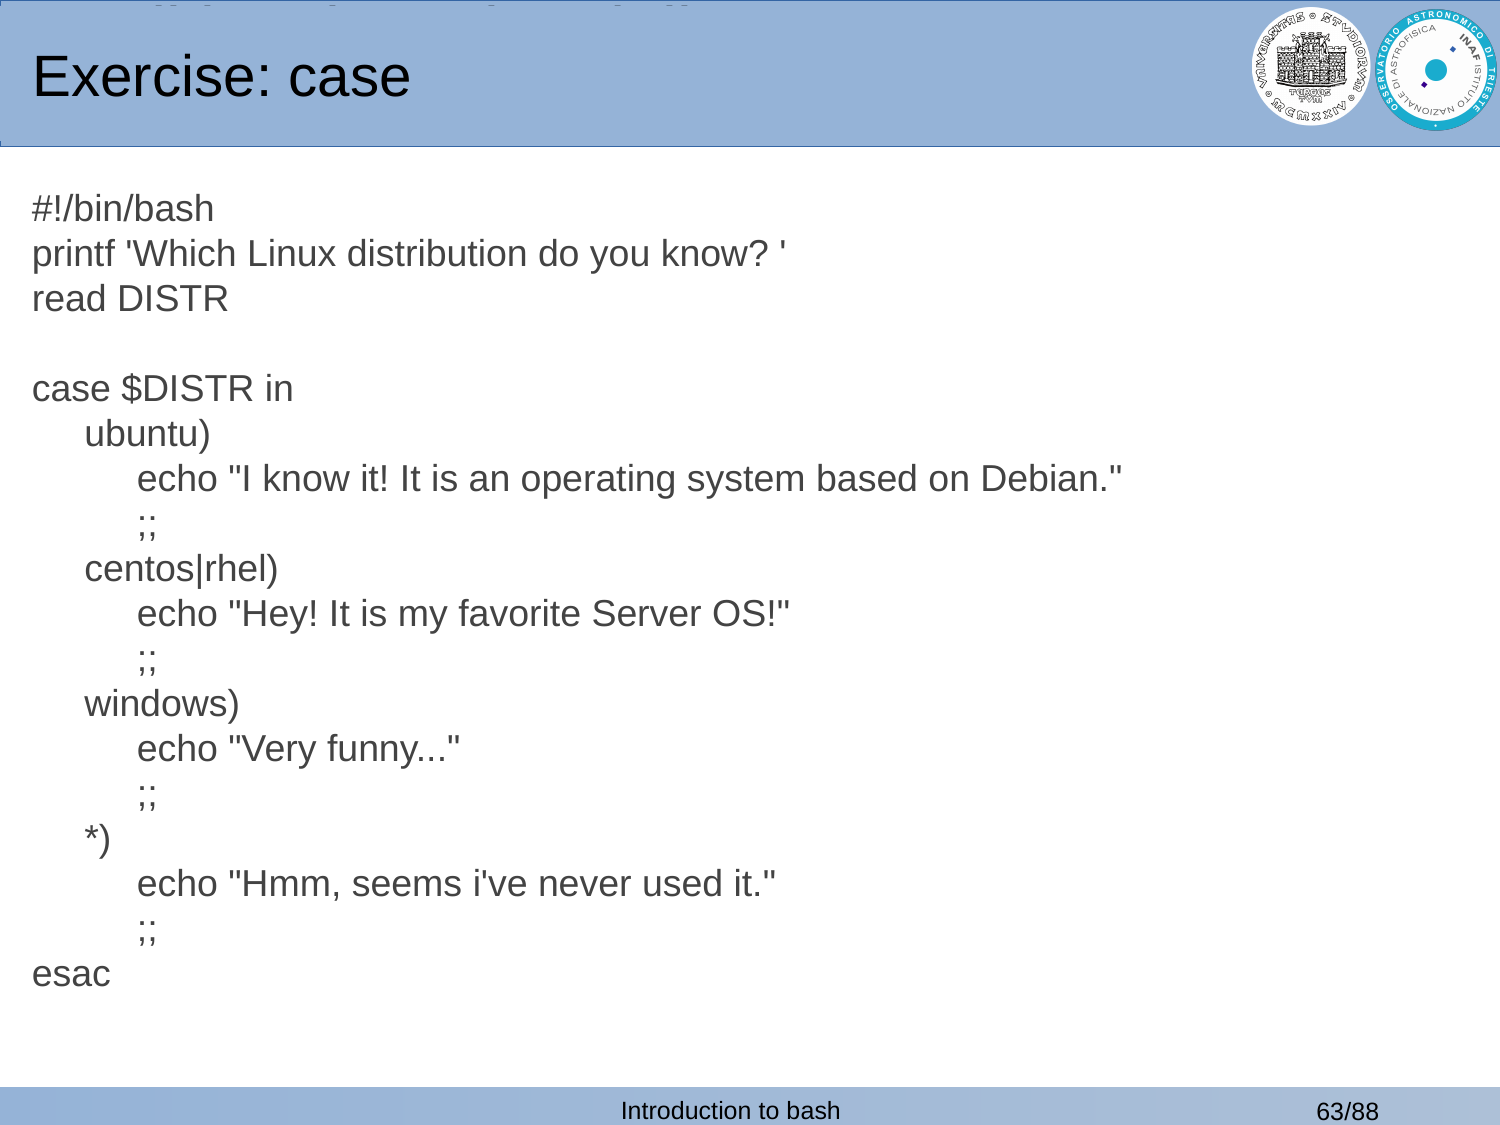

Traditional service delivery
Exercise: case
# #!/bin/bash
printf 'Which Linux distribution do you know? '
read DISTR
case $DISTR in
 ubuntu)
 echo "I know it! It is an operating system based on Debian."
 ;;
 centos|rhel)
 echo "Hey! It is my favorite Server OS!"
 ;;
 windows)
 echo "Very funny..."
 ;;
 *)
 echo "Hmm, seems i've never used it."
 ;;
esac